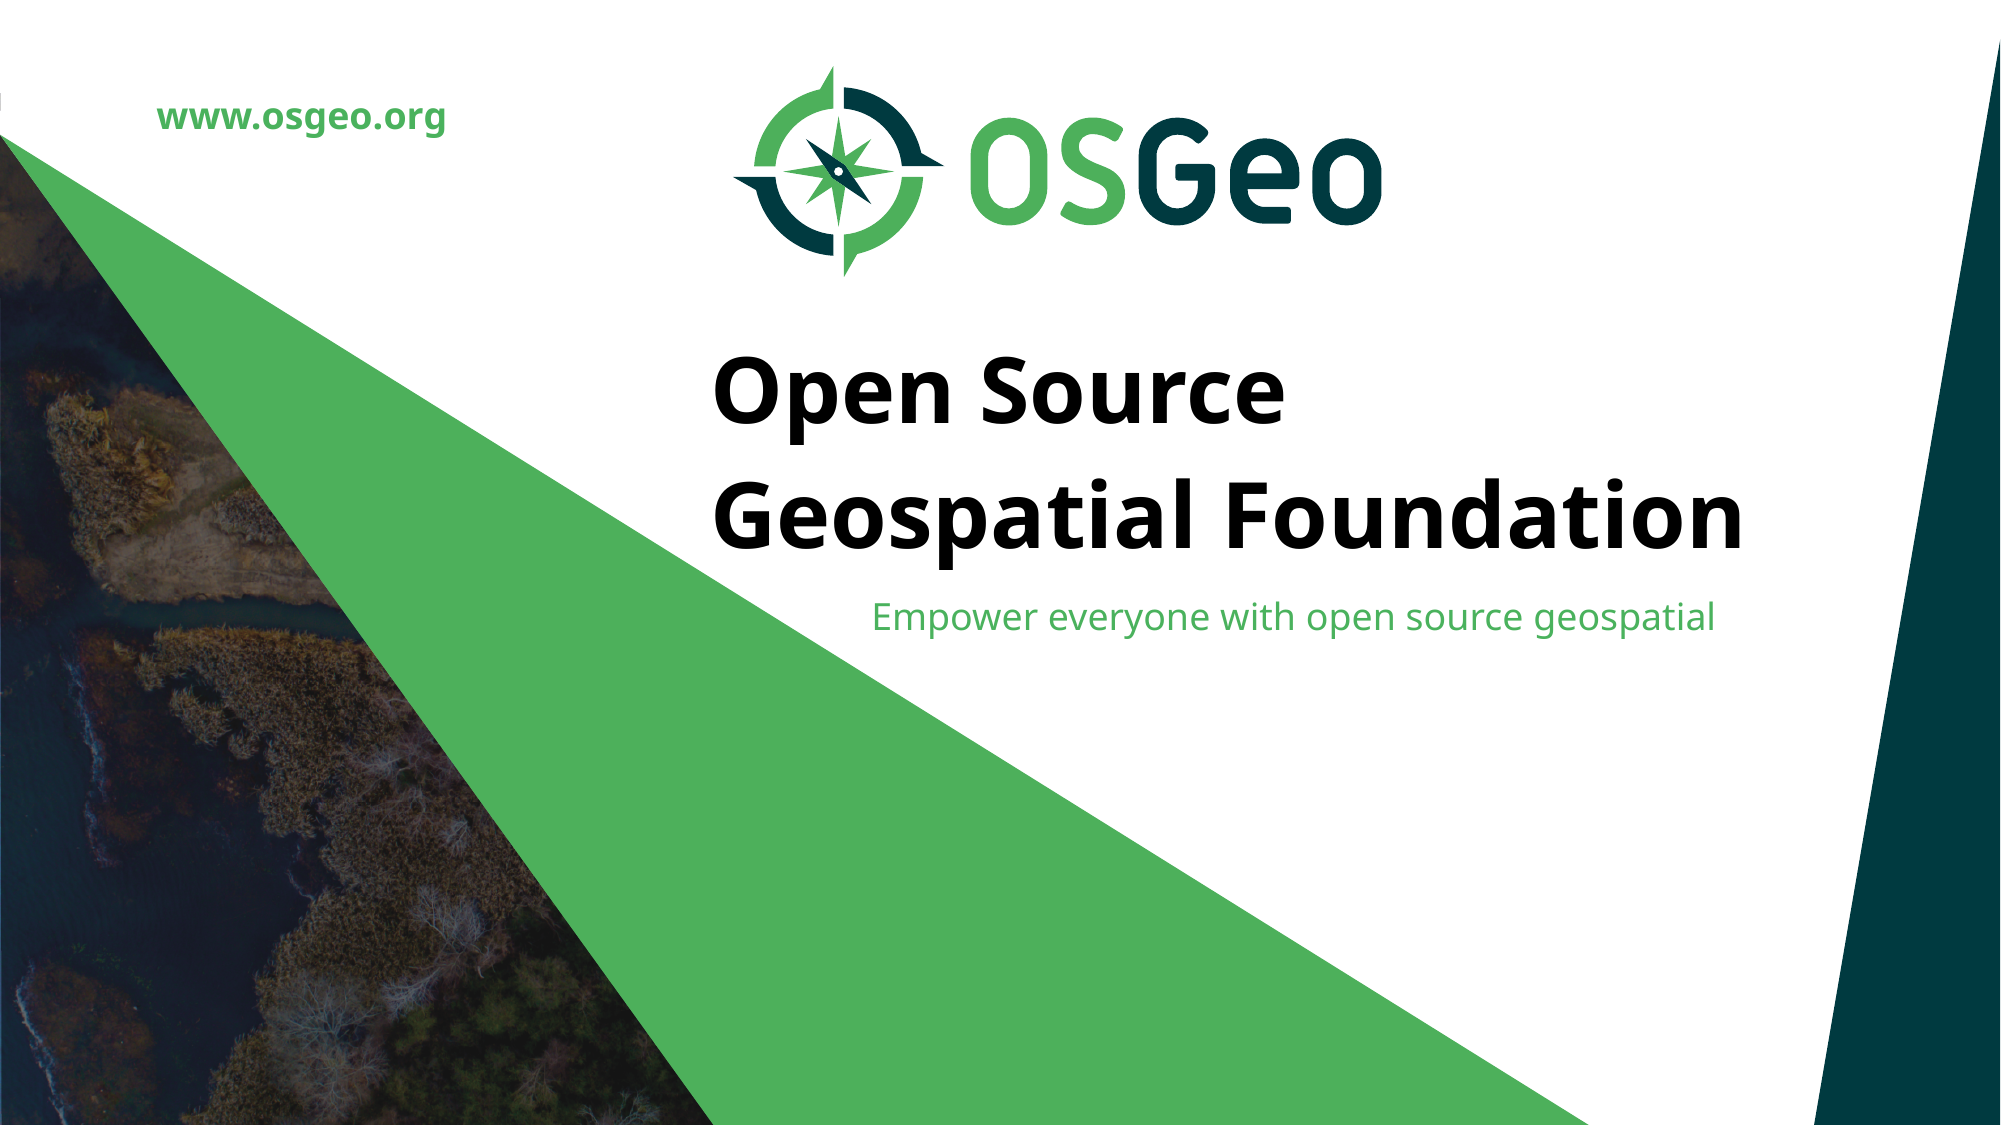

# Open Source Geospatial Foundation
Empower everyone with open source geospatial